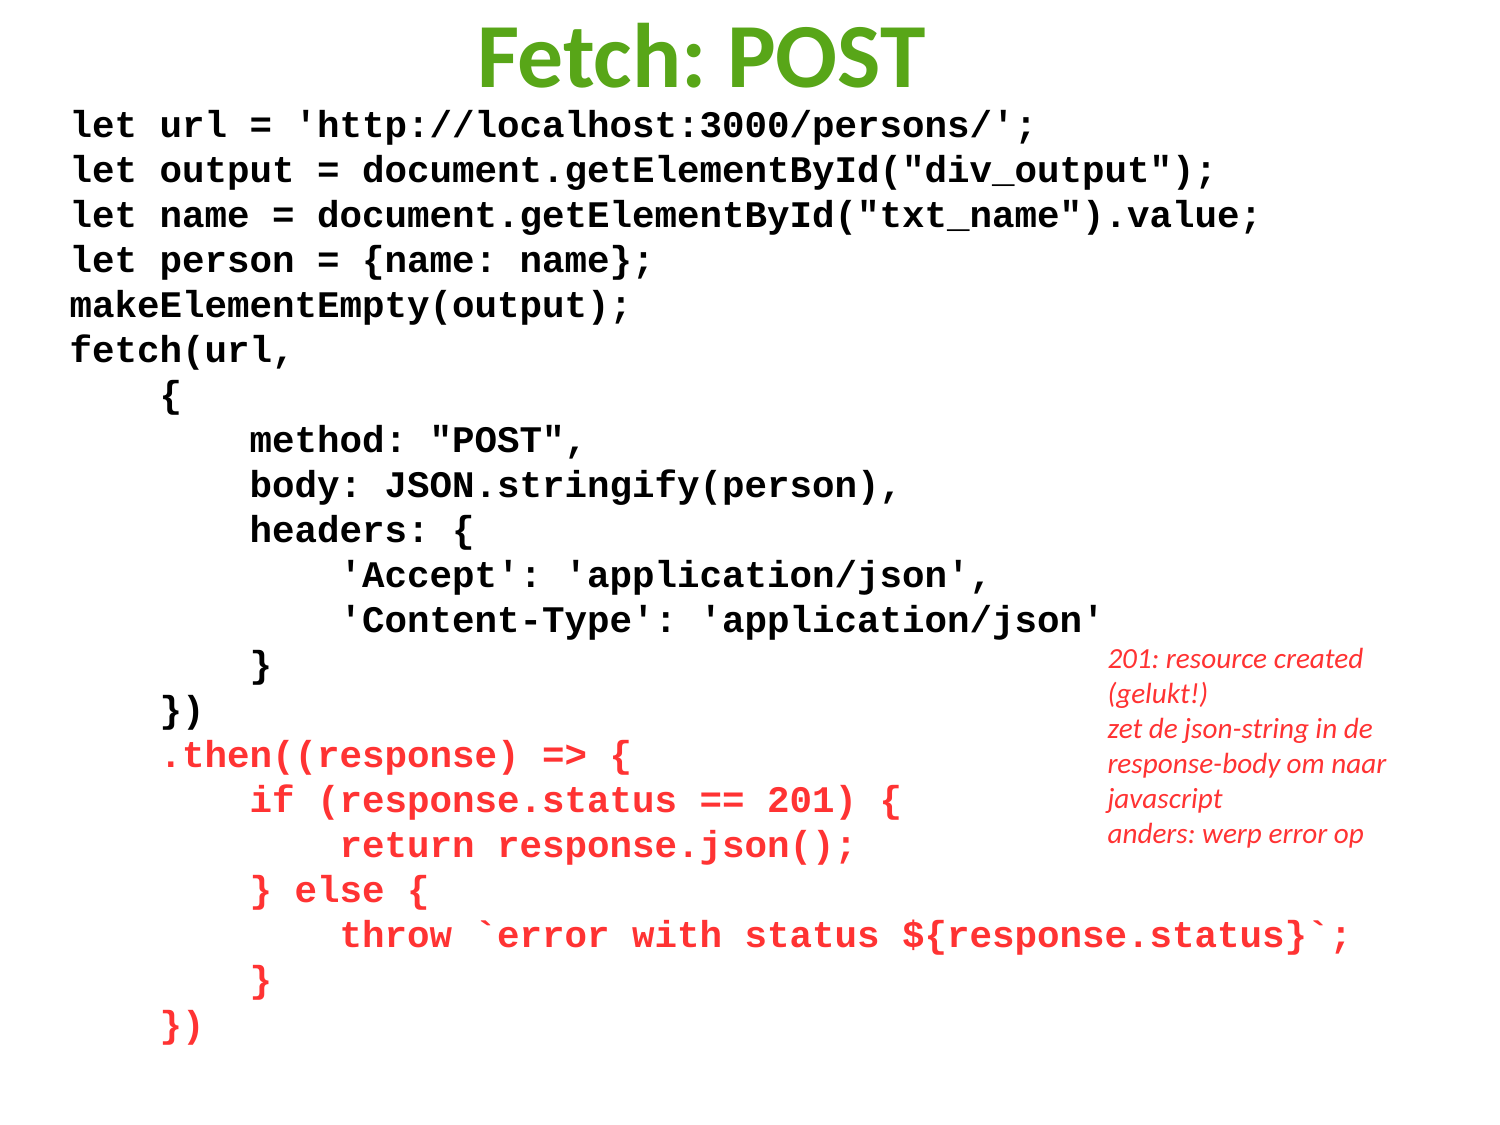

Fetch: POST
 let url = 'http://localhost:3000/persons/';
 let output = document.getElementById("div_output");
 let name = document.getElementById("txt_name").value;
 let person = {name: name};
 makeElementEmpty(output);
 fetch(url,
 {
 method: "POST",
 body: JSON.stringify(person),
 headers: {
 'Accept': 'application/json',
 'Content-Type': 'application/json'
 }
 })
 .then((response) => {
 if (response.status == 201) {
 return response.json();
 } else {
 throw `error with status ${response.status}`;
 }
 })
201: resource created
(gelukt!)
zet de json-string in de response-body om naar javascript
anders: werp error op